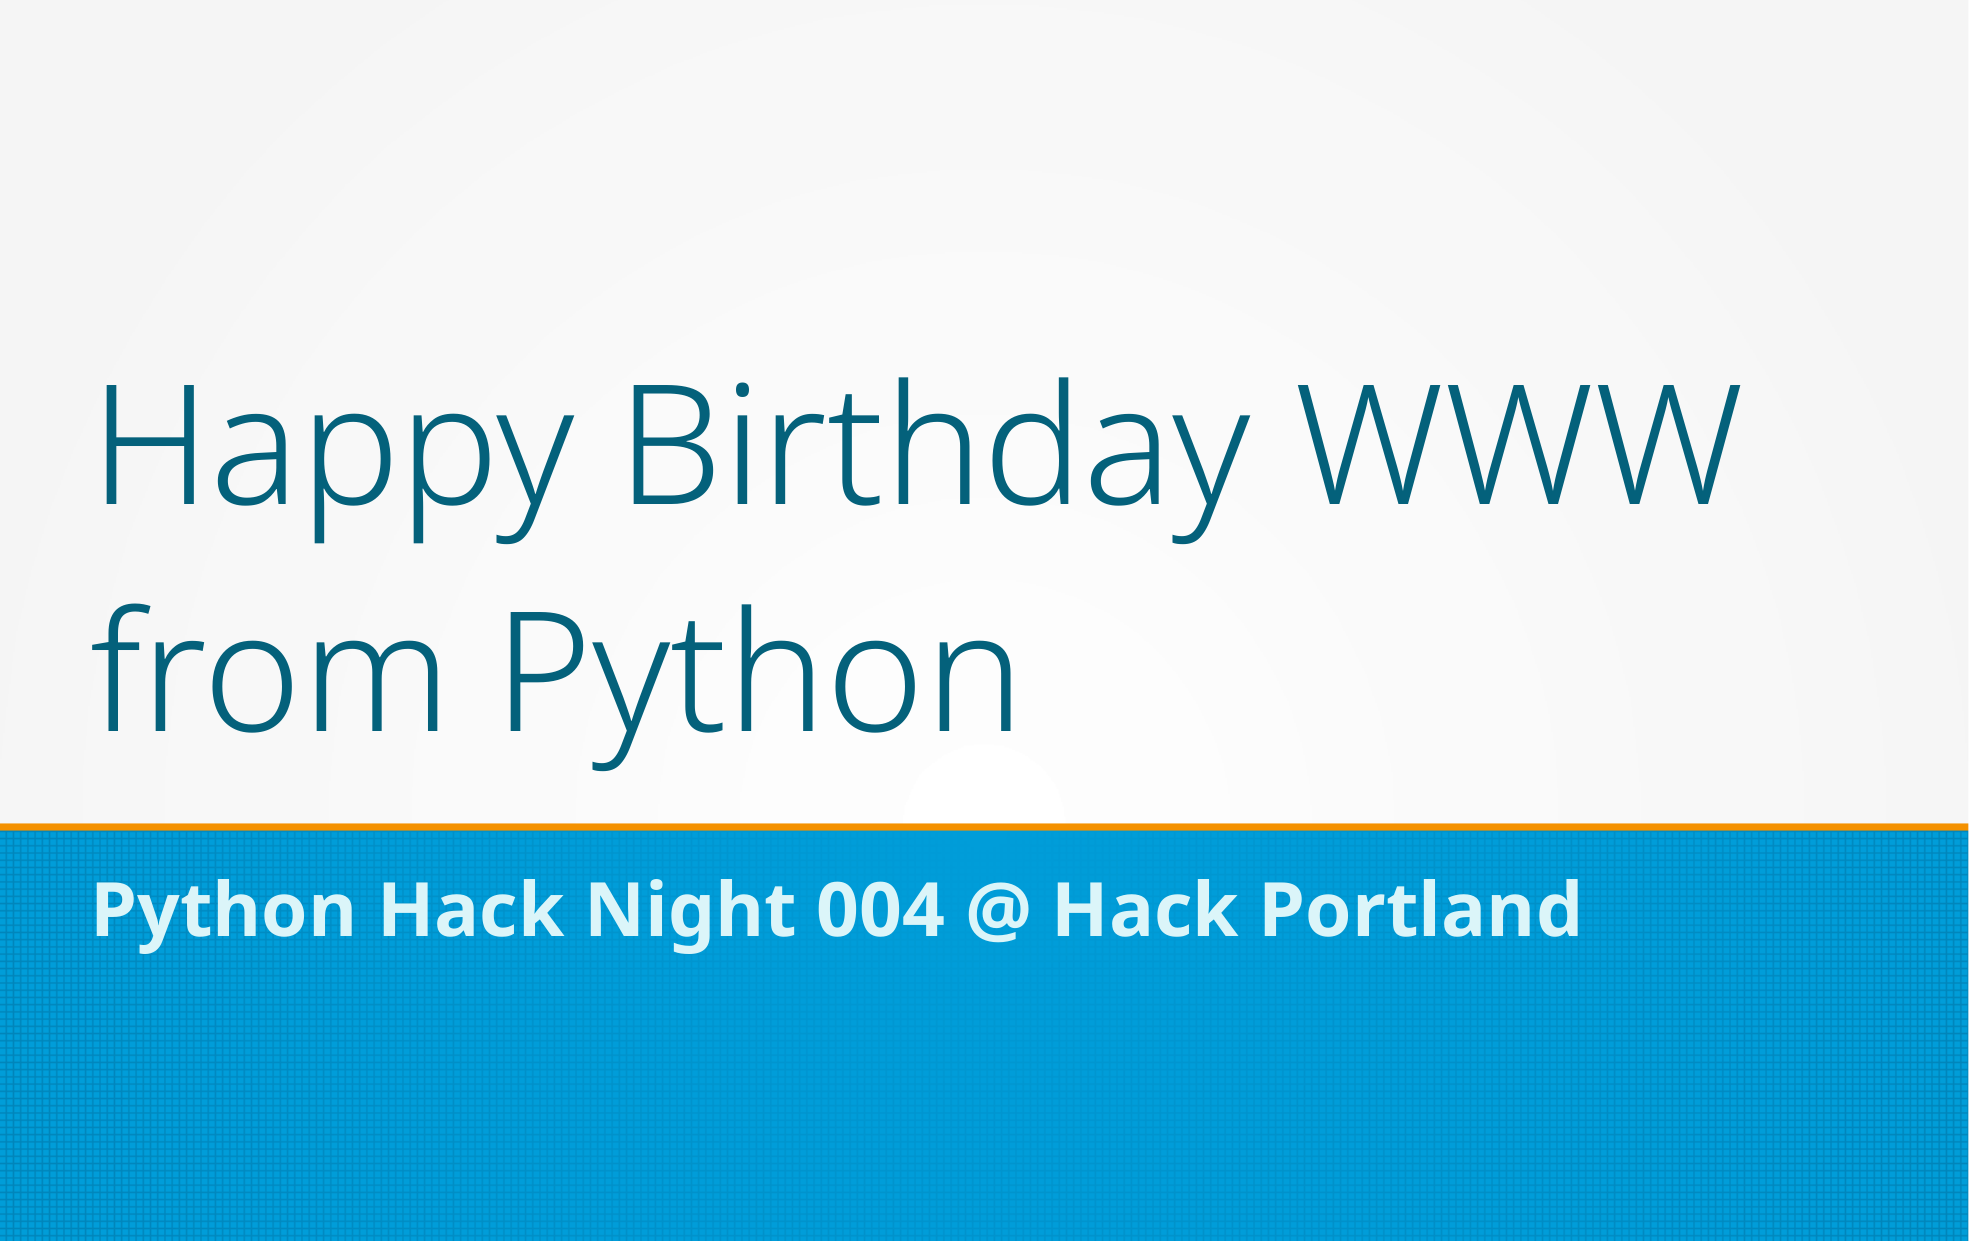

# Happy Birthday WWW from Python
Python Hack Night 004 @ Hack Portland